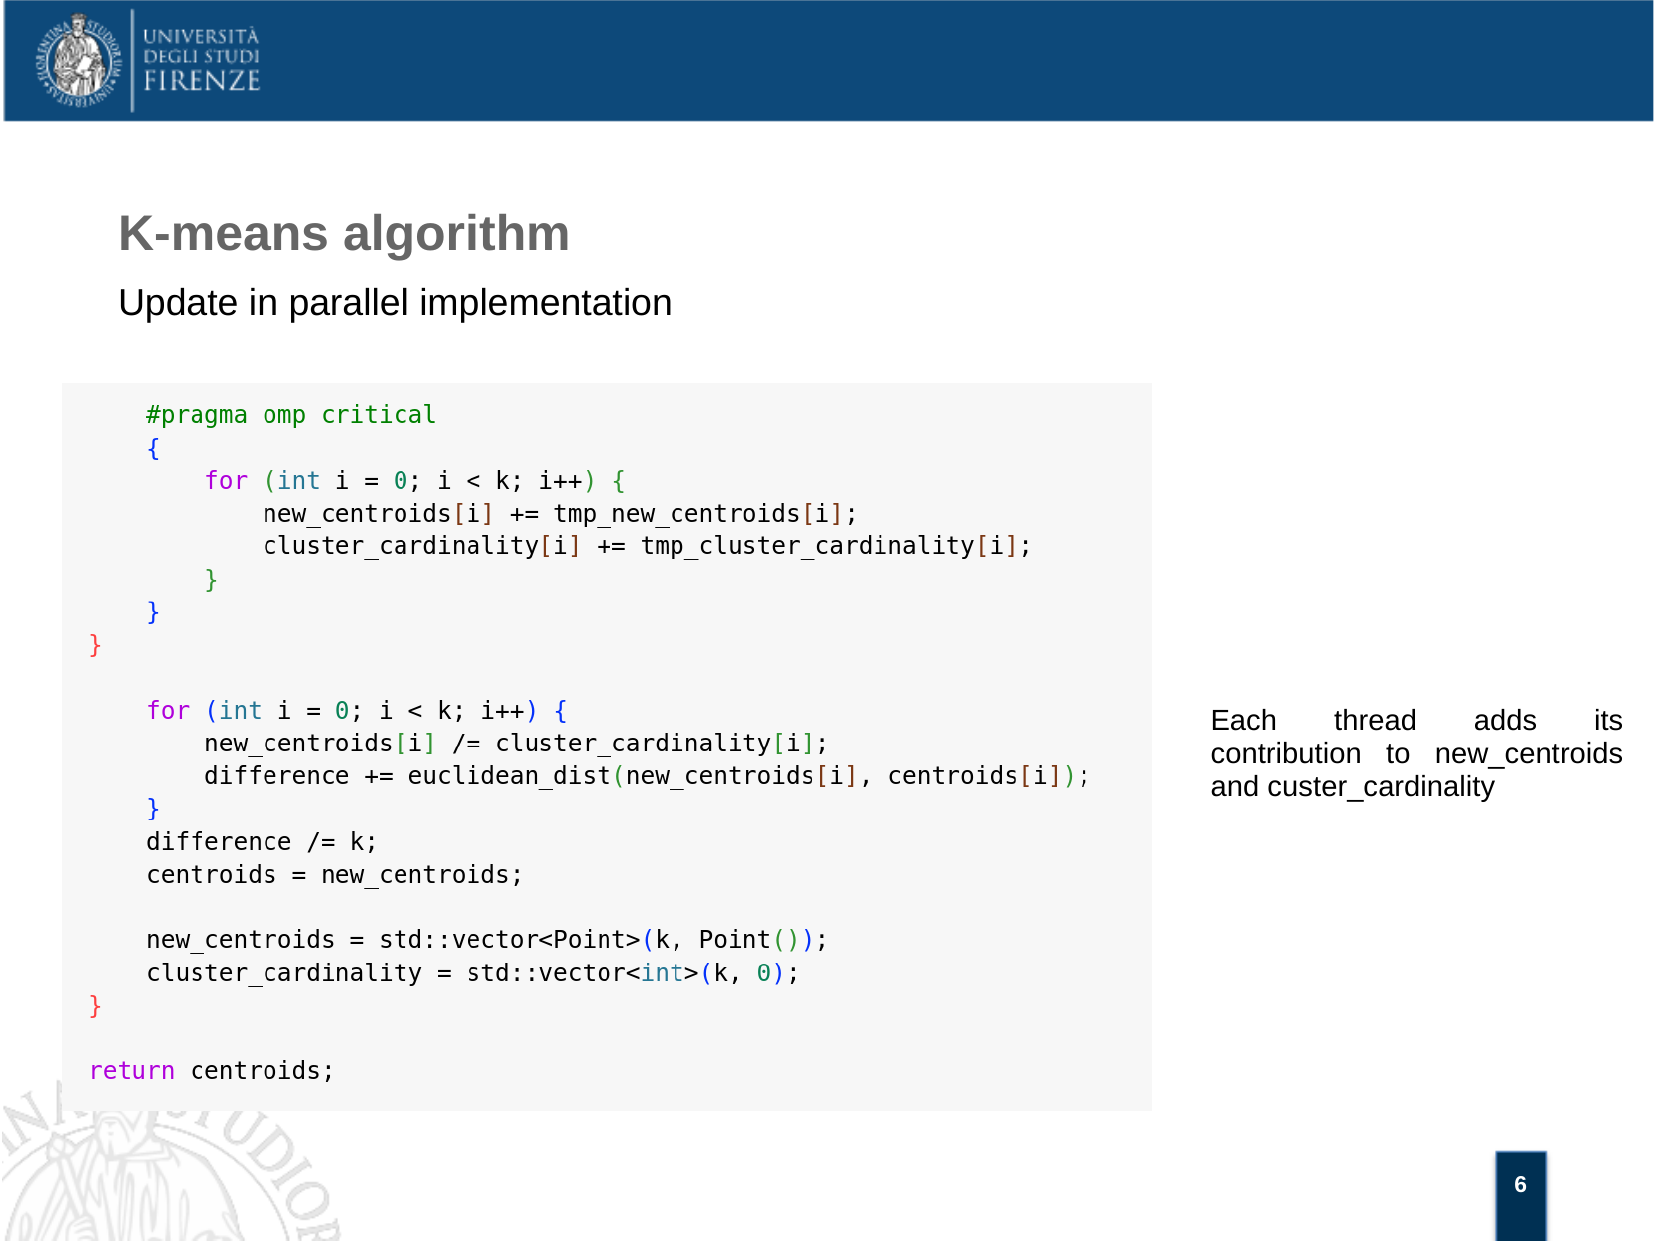

K-means algorithm
Update in parallel implementation
Each thread adds its contribution to new_centroids and custer_cardinality
6